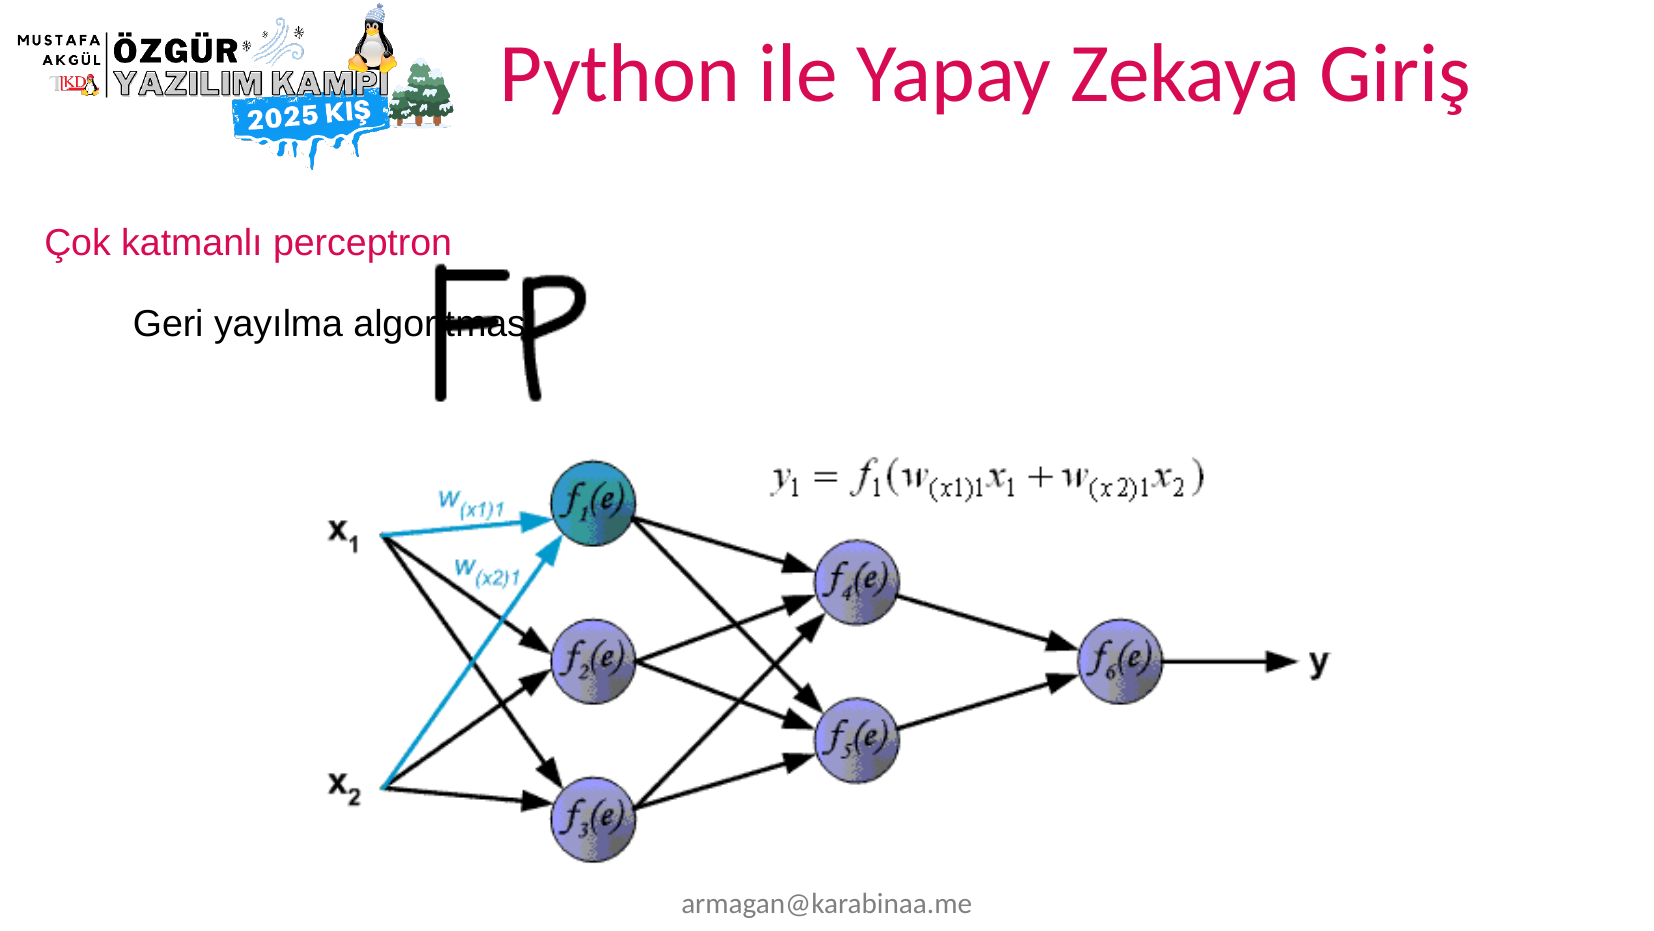

Python ile Yapay Zekaya Giriş
Çok katmanlı perceptron
Geri yayılma algoritması
armagan@karabinaa.me